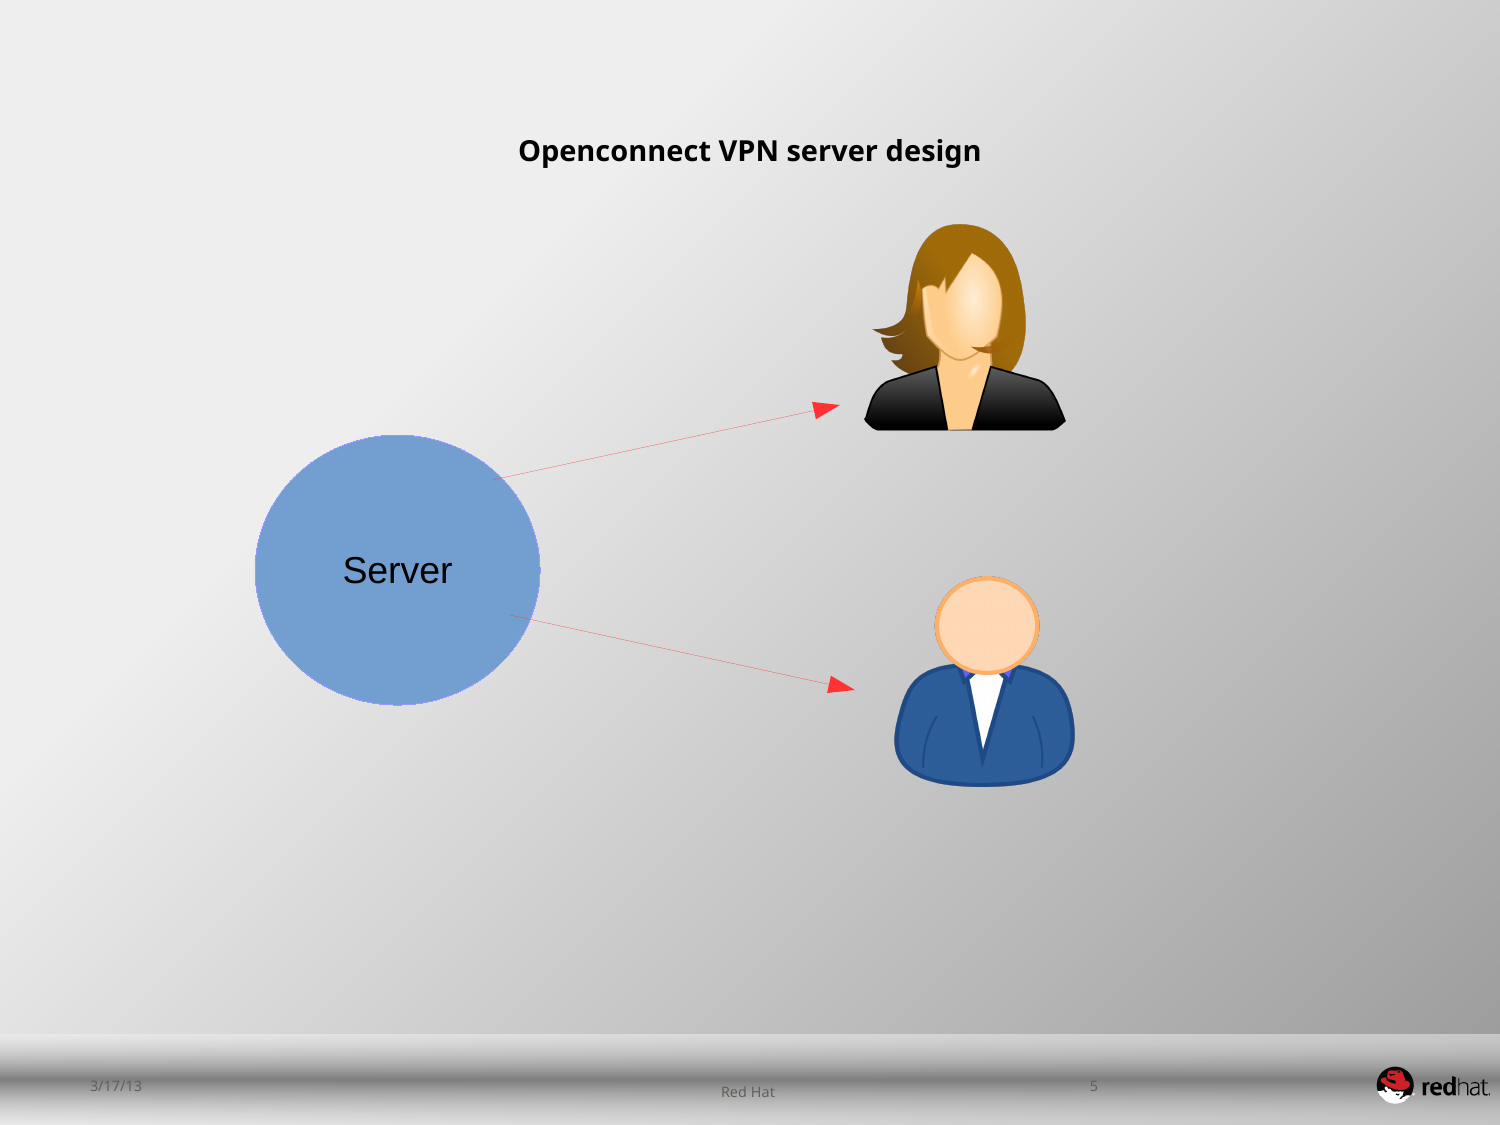

# Openconnect VPN server design
Server
3/17/13
Red Hat